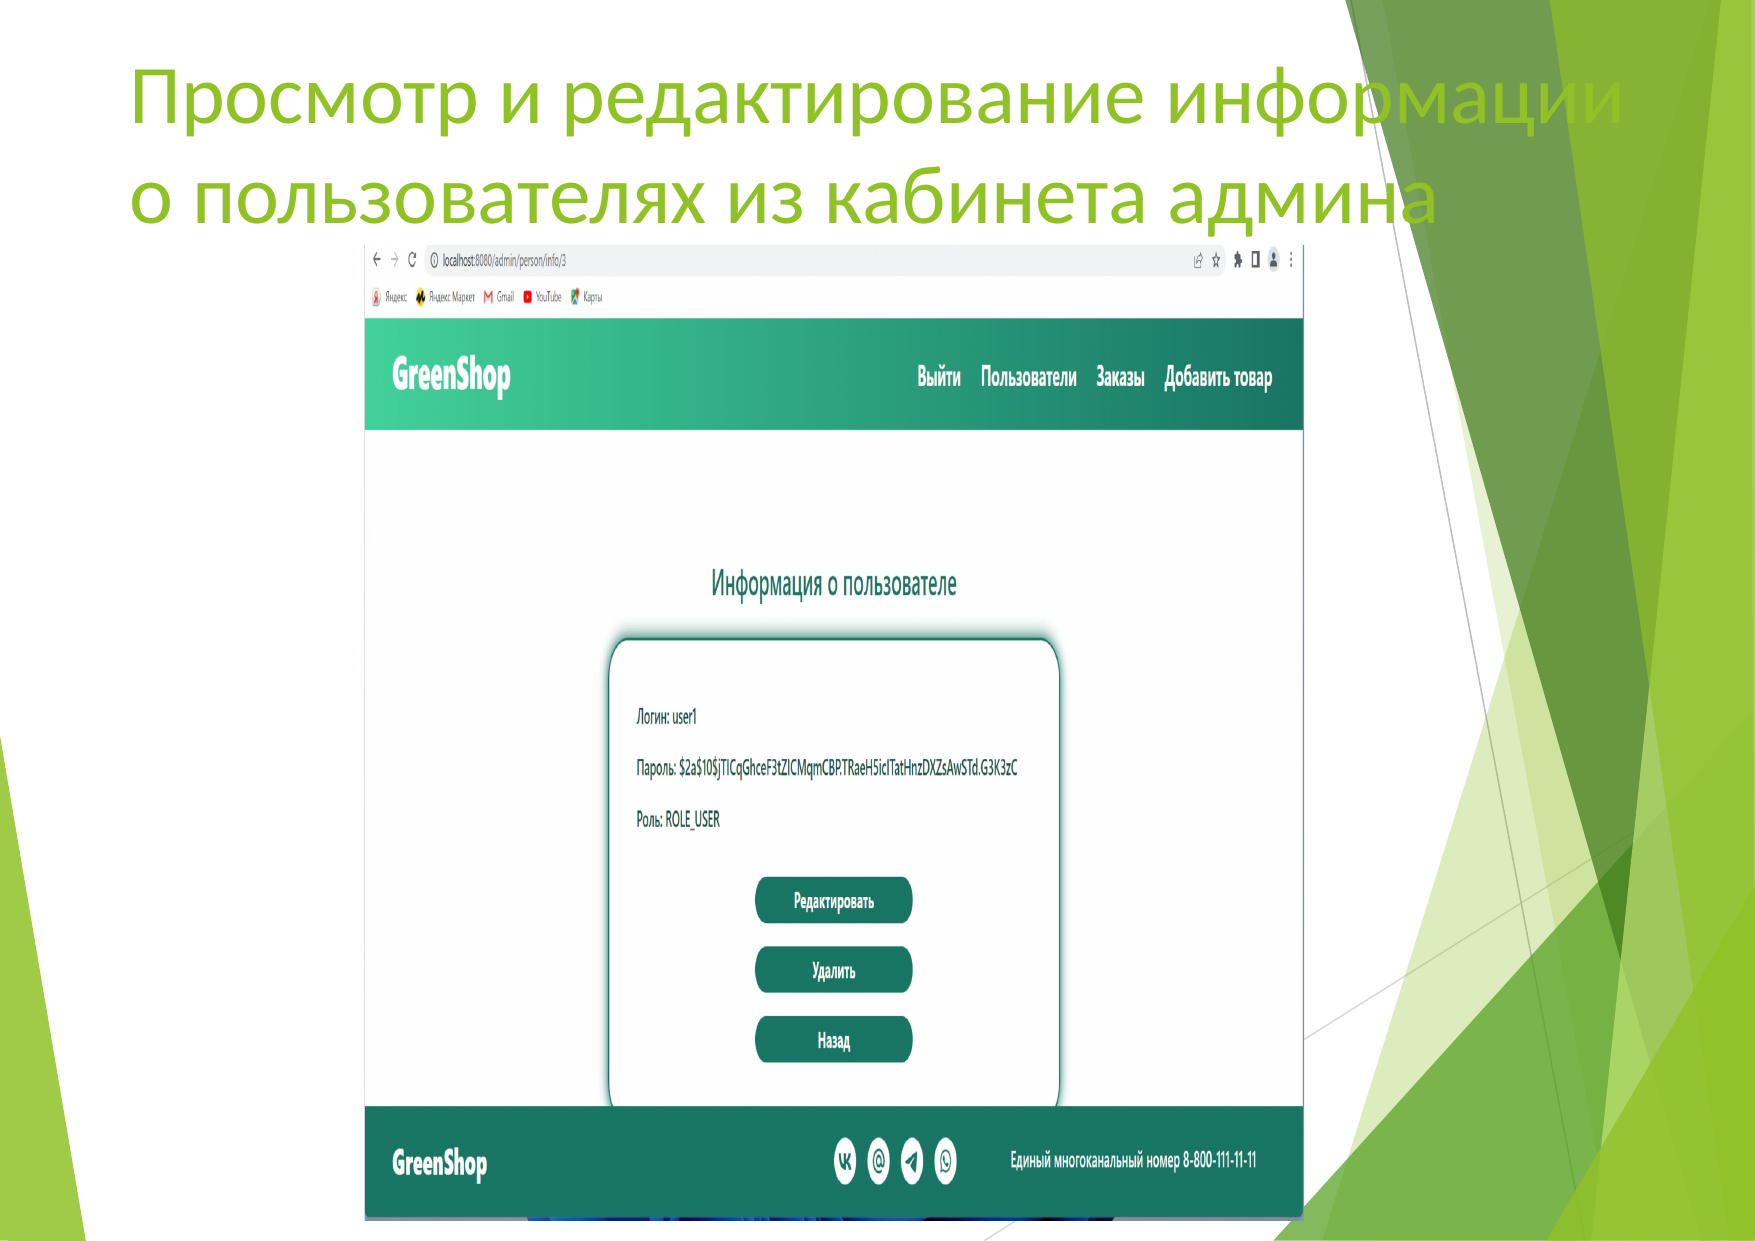

# Просмотр и редактирование информации о пользователях из кабинета админа